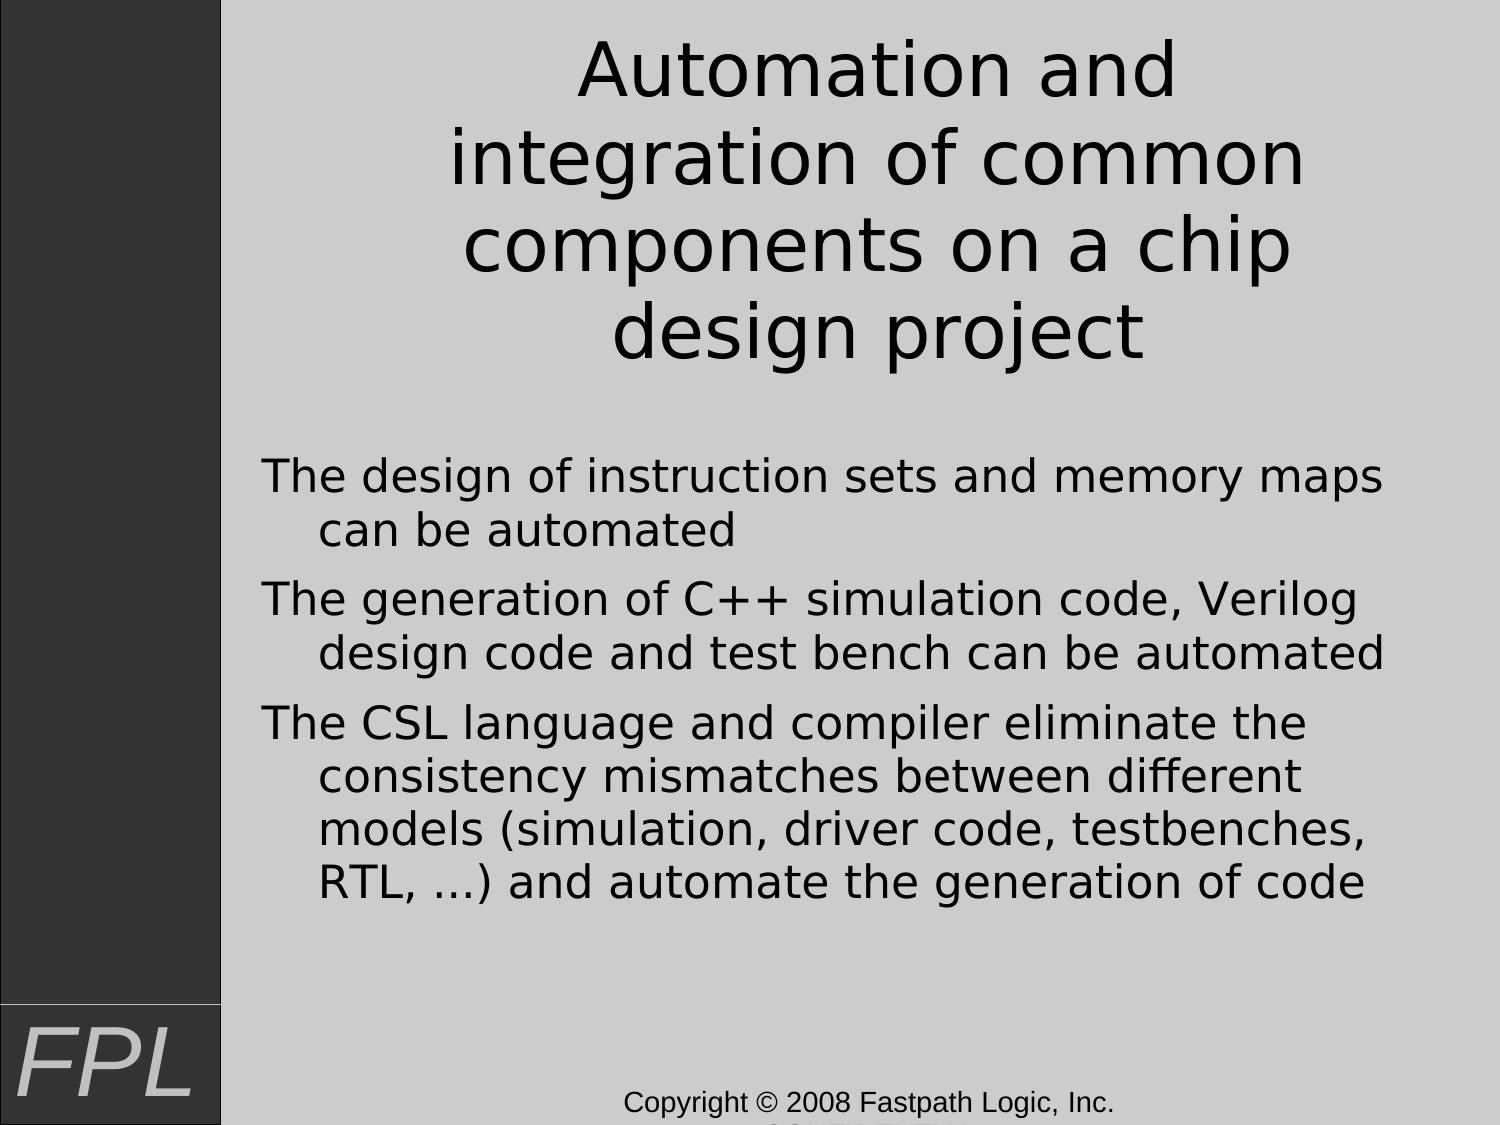

# Automation and integration of common components on a chip design project
The design of instruction sets and memory maps can be automated
The generation of C++ simulation code, Verilog design code and test bench can be automated
The CSL language and compiler eliminate the consistency mismatches between different models (simulation, driver code, testbenches, RTL, ...) and automate the generation of code